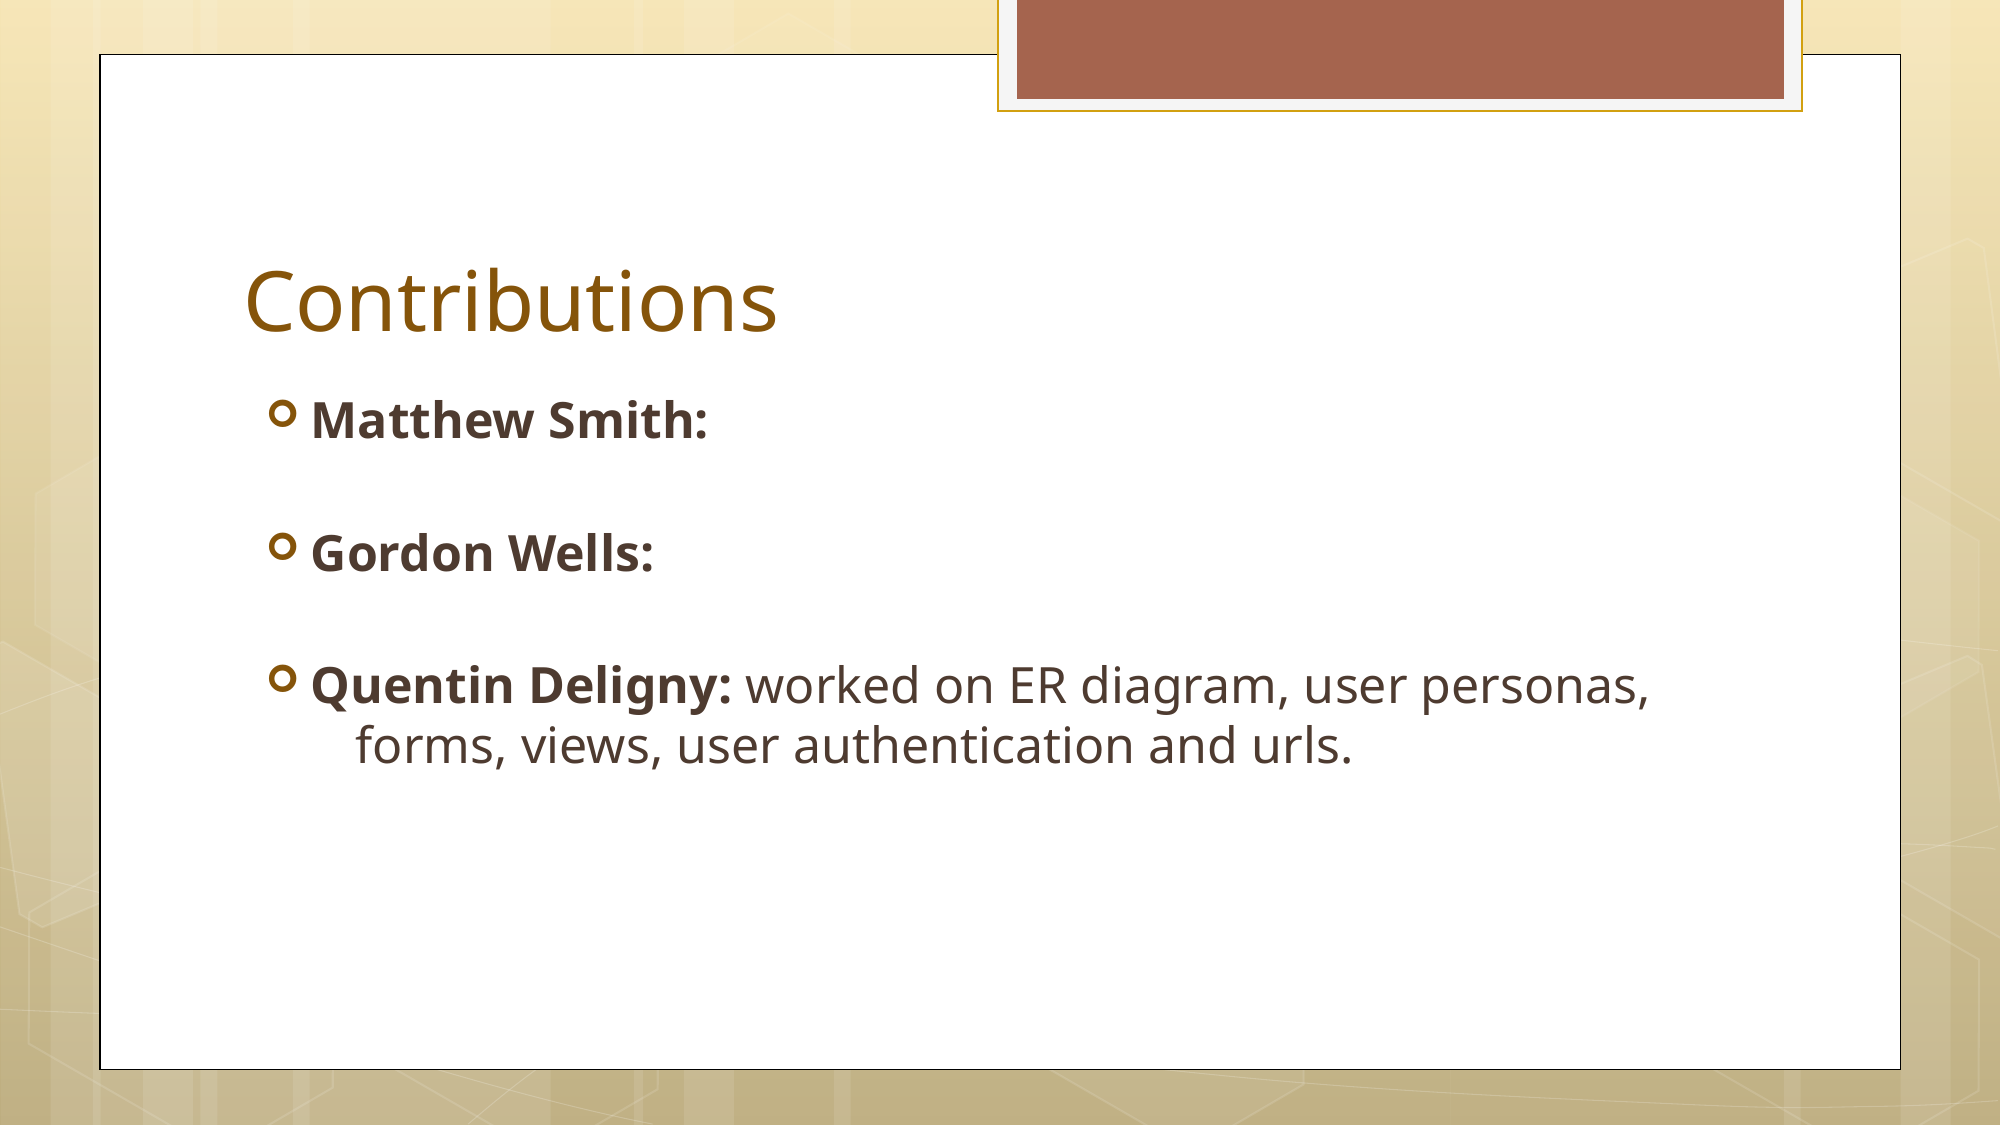

# Contributions
Matthew Smith:
Gordon Wells:
Quentin Deligny: worked on ER diagram, user personas, forms, views, user authentication and urls.